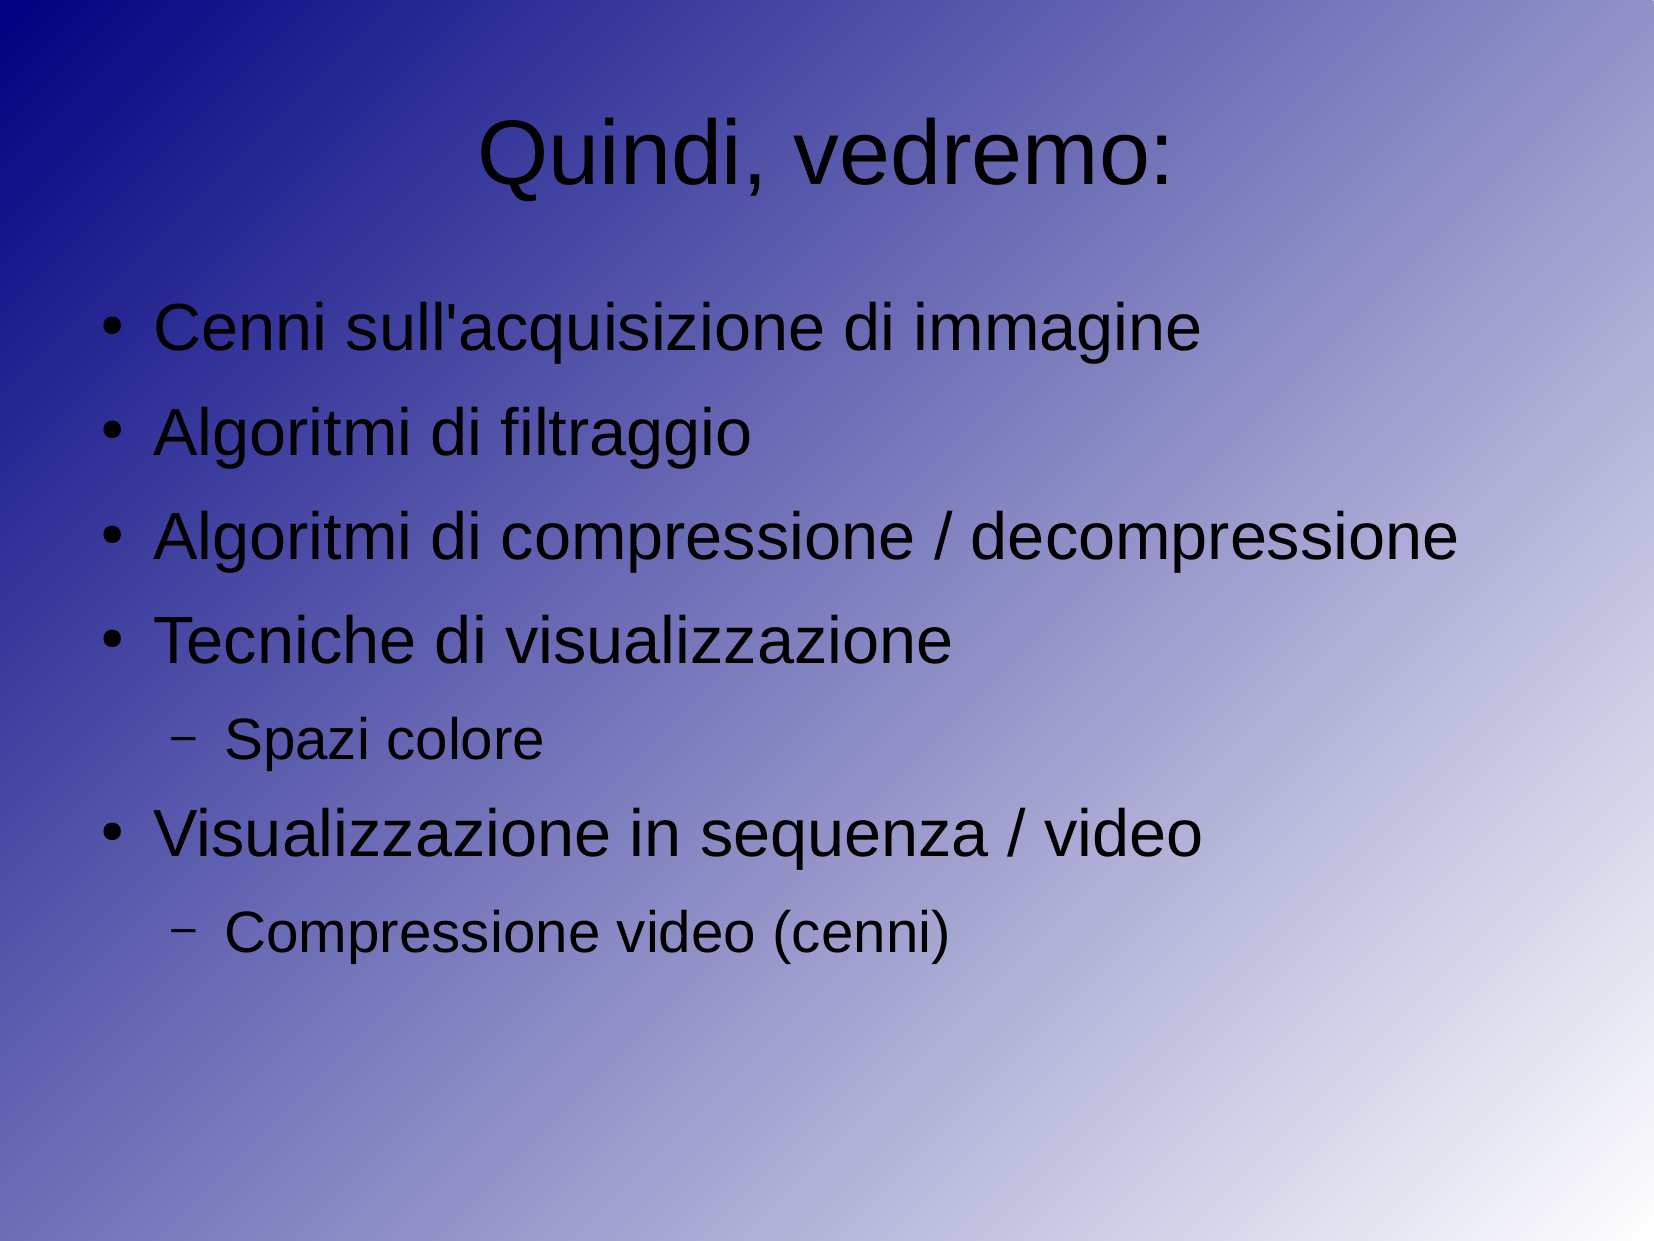

# Quindi, vedremo:
Cenni sull'acquisizione di immagine
Algoritmi di filtraggio
Algoritmi di compressione / decompressione
Tecniche di visualizzazione
Spazi colore
Visualizzazione in sequenza / video
Compressione video (cenni)